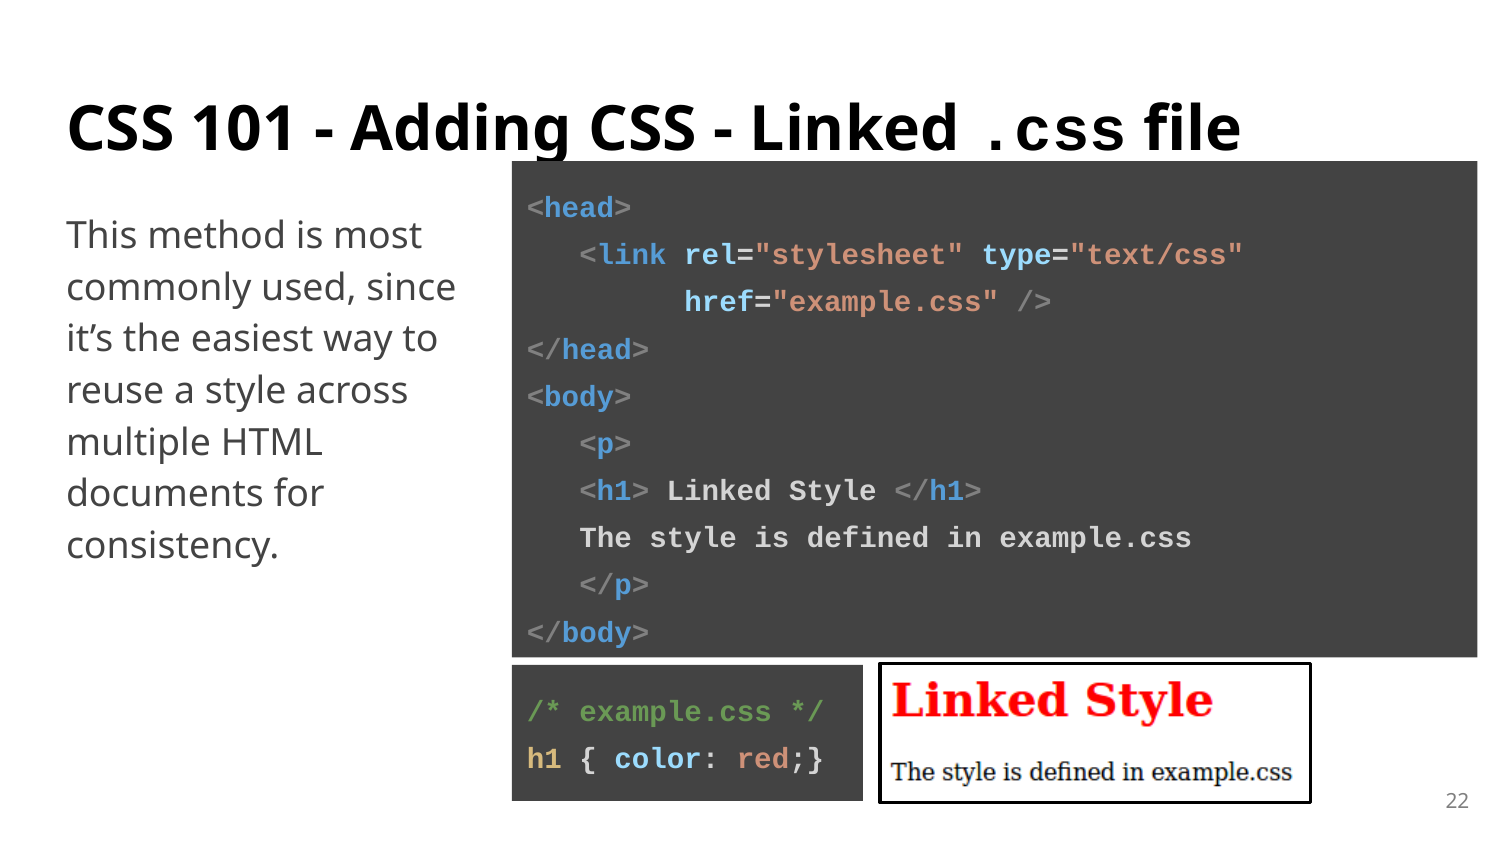

# CSS 101 - Adding CSS - Linked .css file
<head>
 <link rel="stylesheet" type="text/css"
 href="example.css" />
</head>
<body>
 <p>
 <h1> Linked Style </h1>
 The style is defined in example.css
 </p>
</body>
This method is most commonly used, since it’s the easiest way to reuse a style across multiple HTML documents for consistency.
/* example.css */
h1 { color: red;}